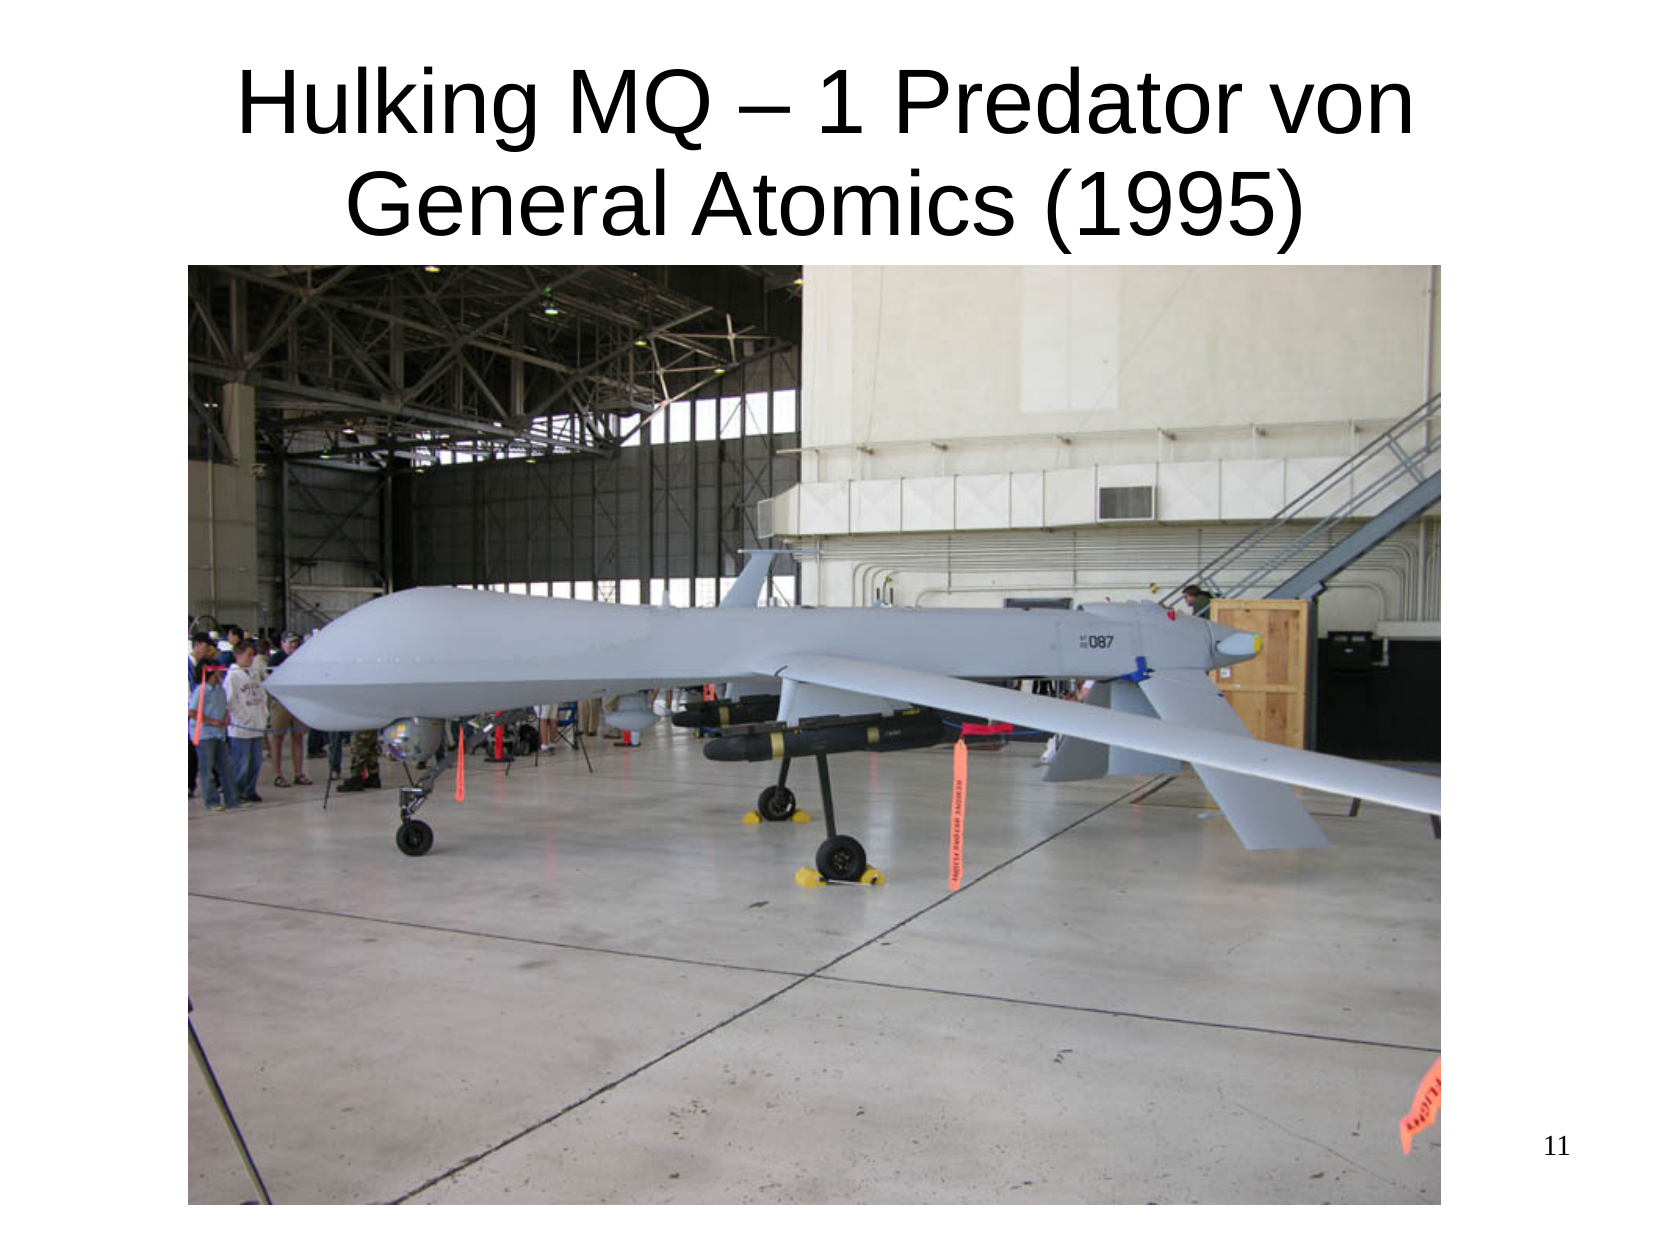

# Hulking MQ – 1 Predator von General Atomics (1995)
11